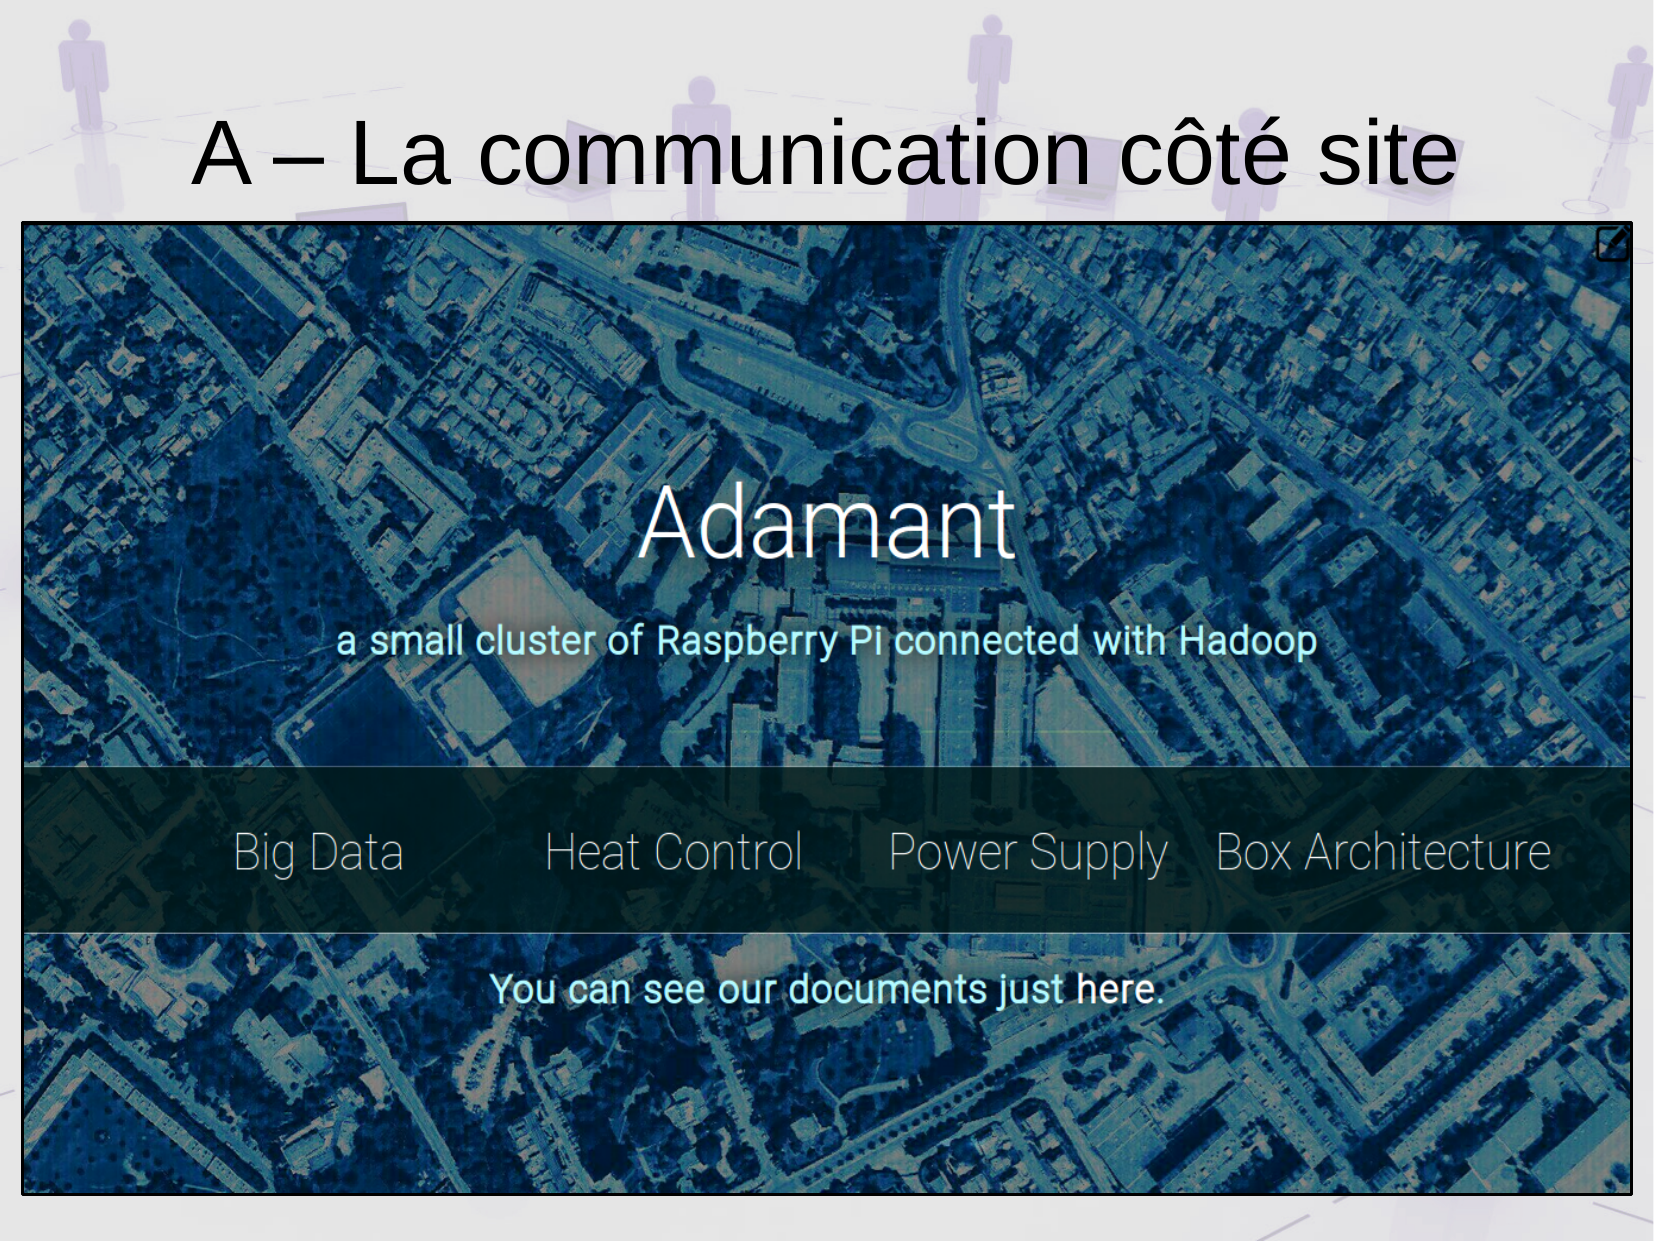

# A – La communication côté site